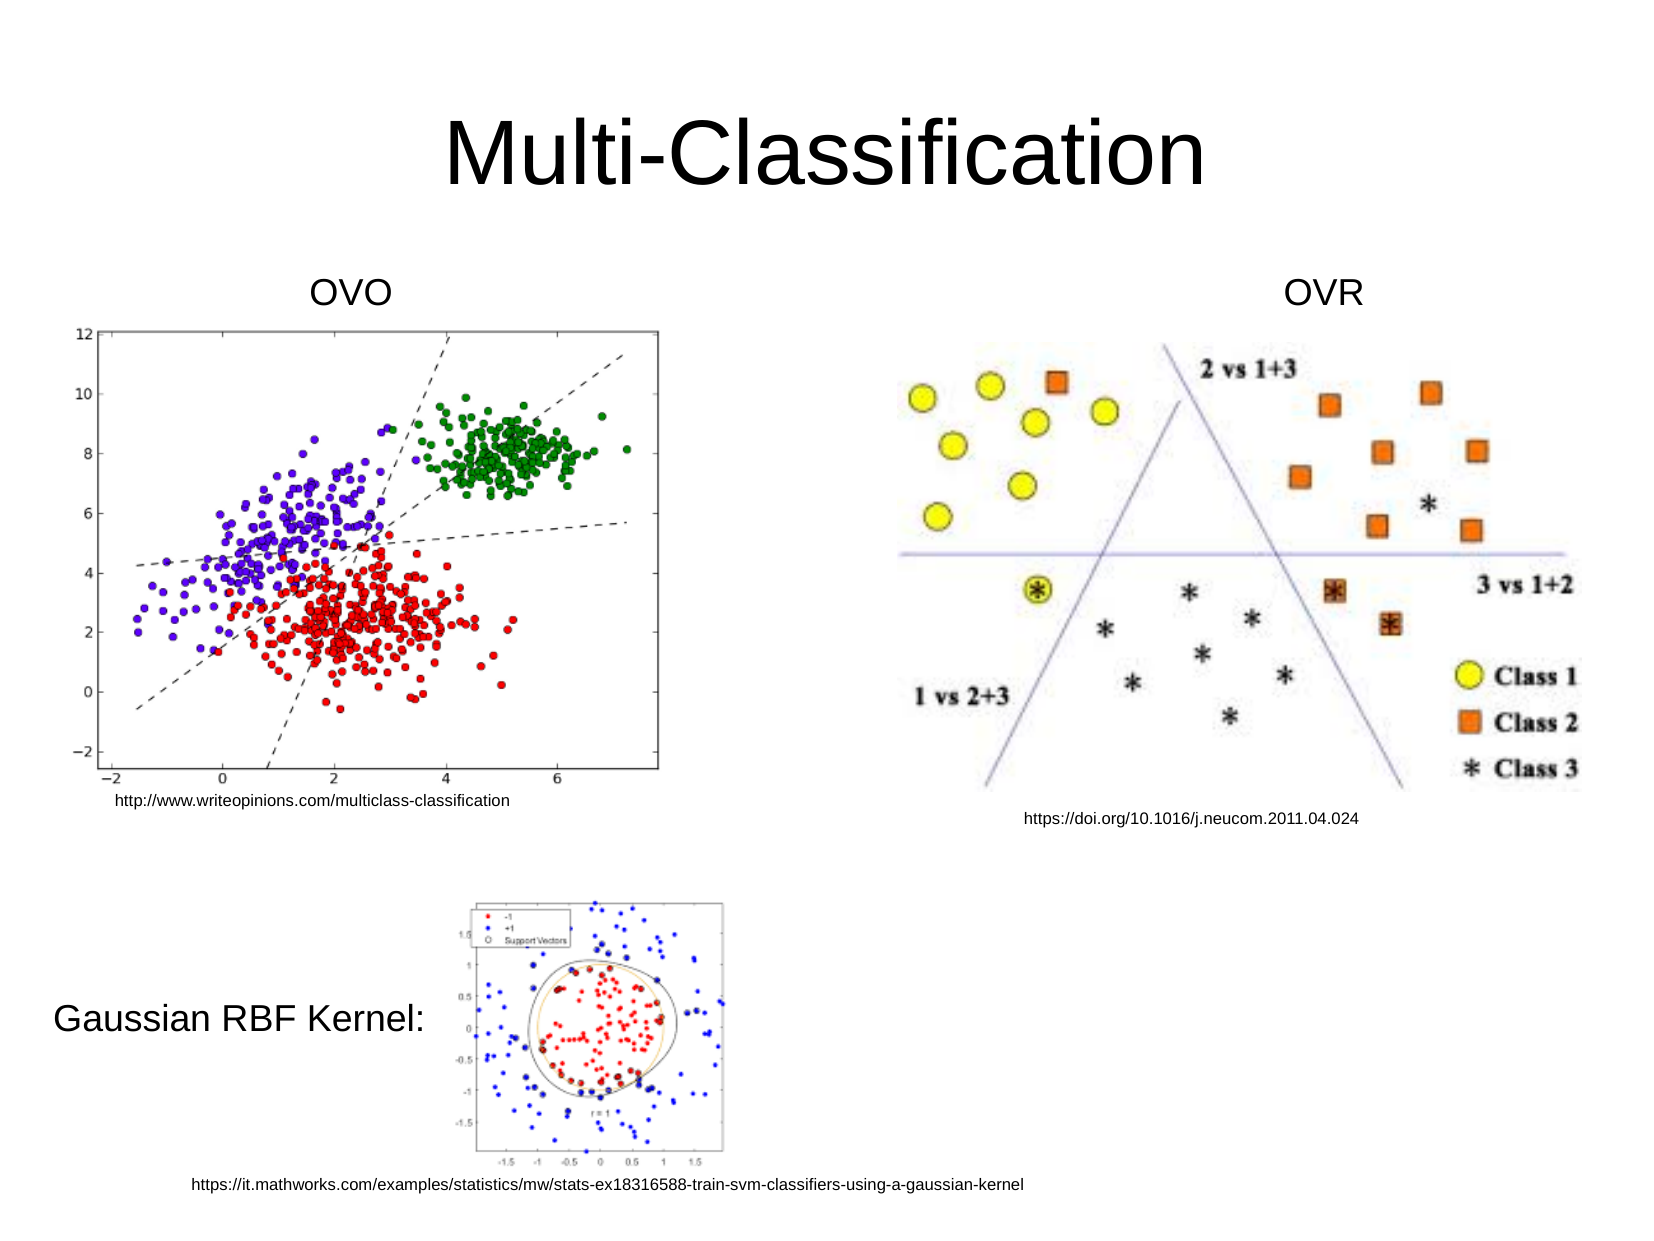

# Multi-Classification
 OVO
 OVR
http://www.writeopinions.com/multiclass-classification
https://doi.org/10.1016/j.neucom.2011.04.024
Gaussian RBF Kernel:
https://it.mathworks.com/examples/statistics/mw/stats-ex18316588-train-svm-classifiers-using-a-gaussian-kernel